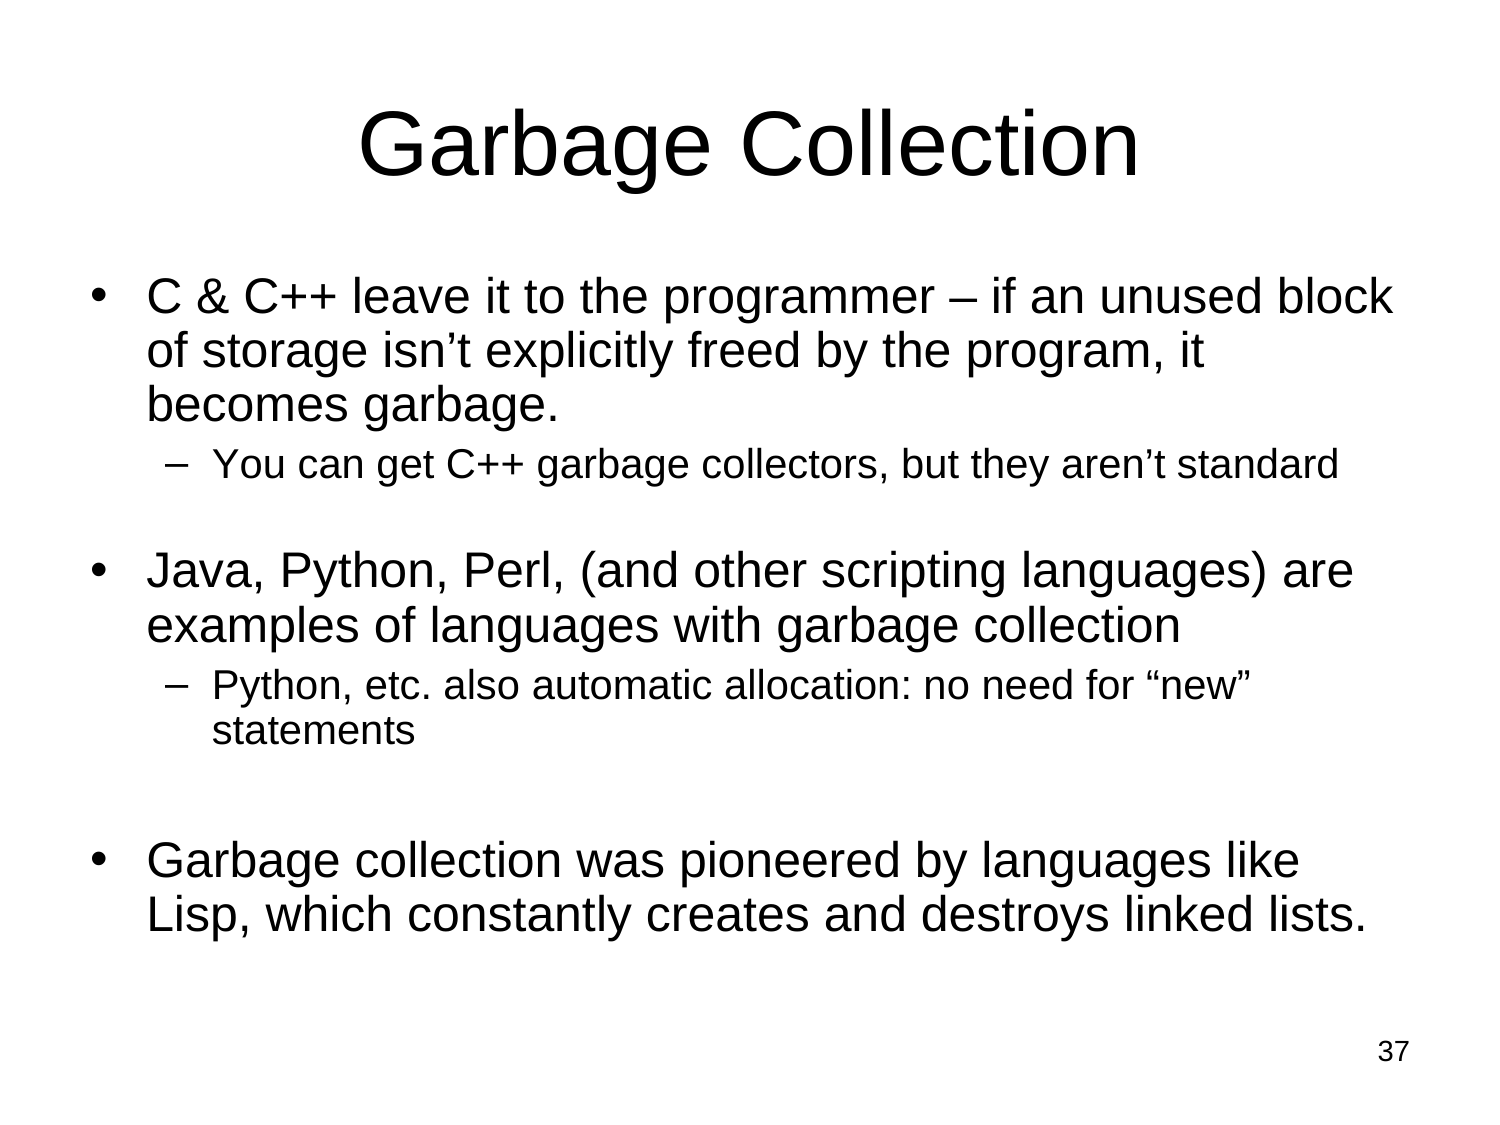

# Garbage Collection
C & C++ leave it to the programmer – if an unused block of storage isn’t explicitly freed by the program, it becomes garbage.
You can get C++ garbage collectors, but they aren’t standard
Java, Python, Perl, (and other scripting languages) are examples of languages with garbage collection
Python, etc. also automatic allocation: no need for “new” statements
Garbage collection was pioneered by languages like Lisp, which constantly creates and destroys linked lists.